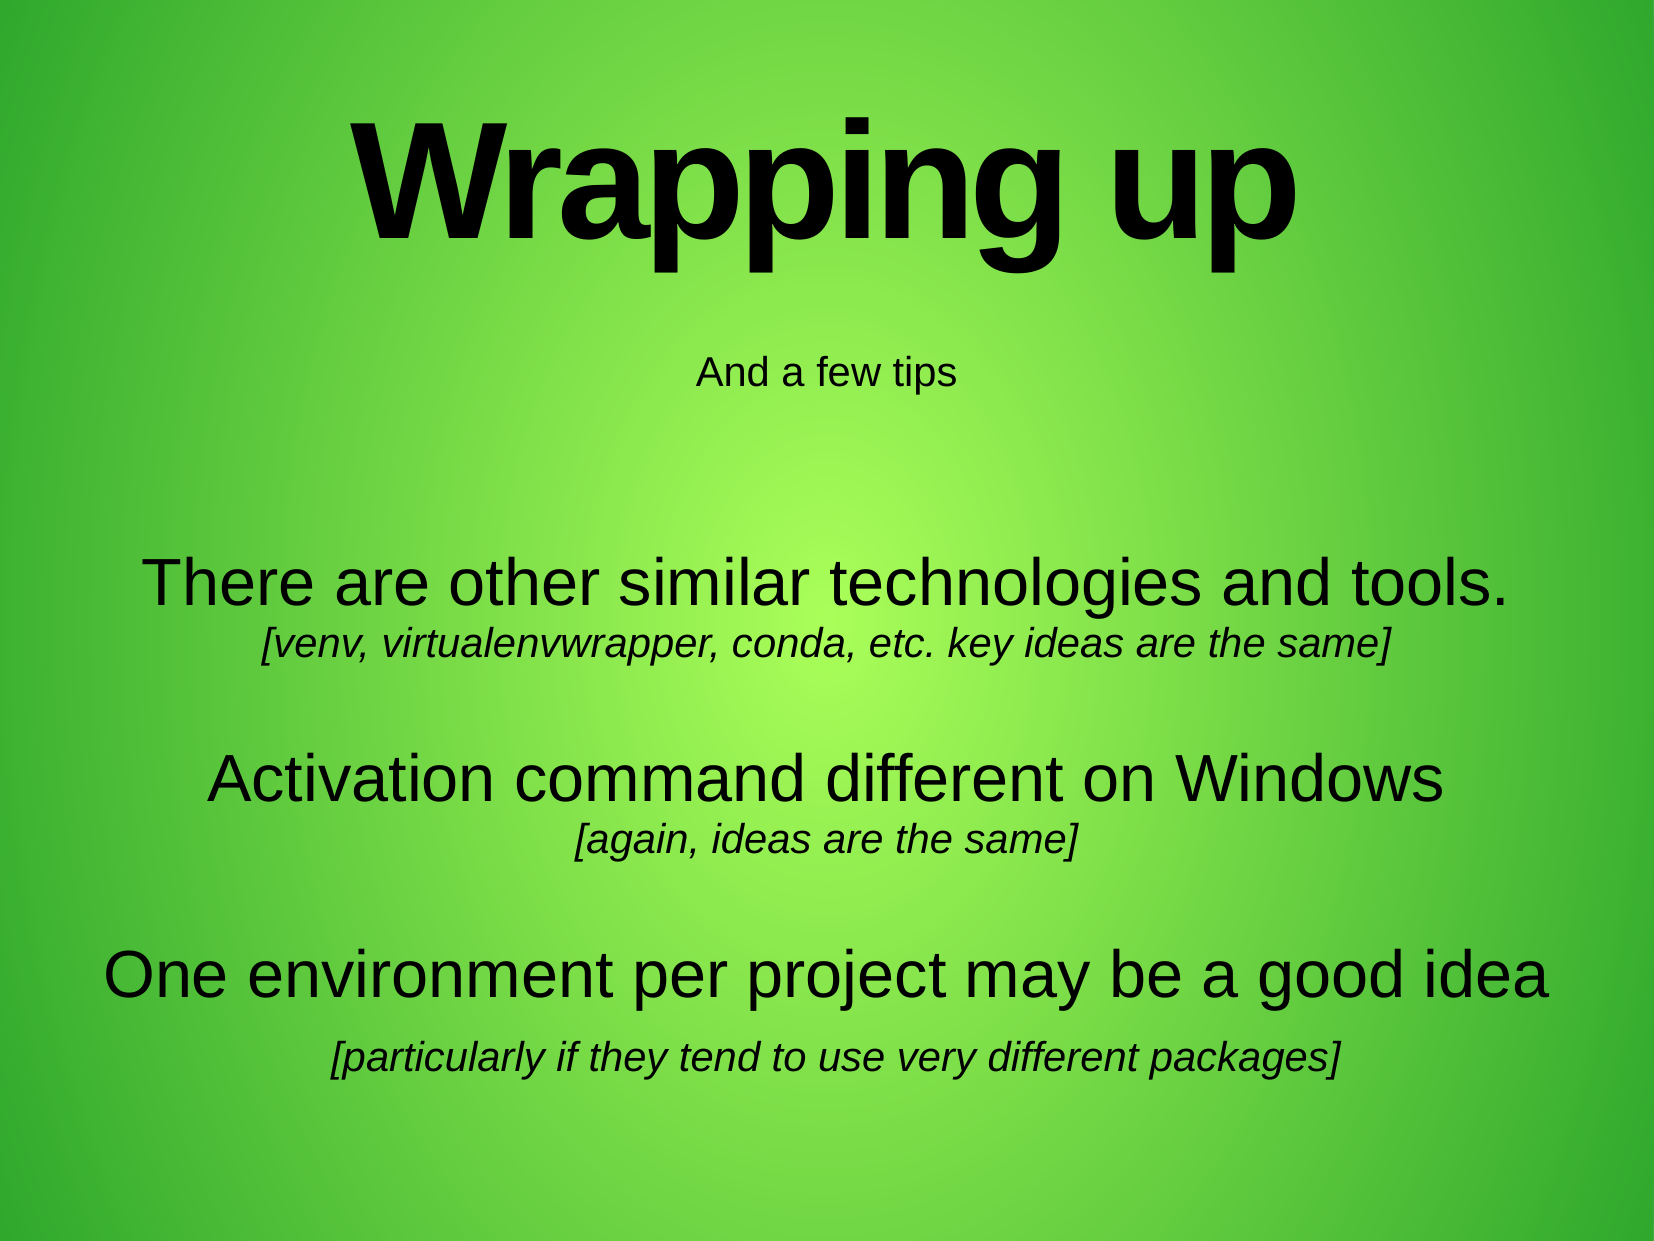

# Wrapping up
And a few tips
There are other similar technologies and tools.
[venv, virtualenvwrapper, conda, etc. key ideas are the same]
Activation command different on Windows
[again, ideas are the same]
One environment per project may be a good idea
 [particularly if they tend to use very different packages]